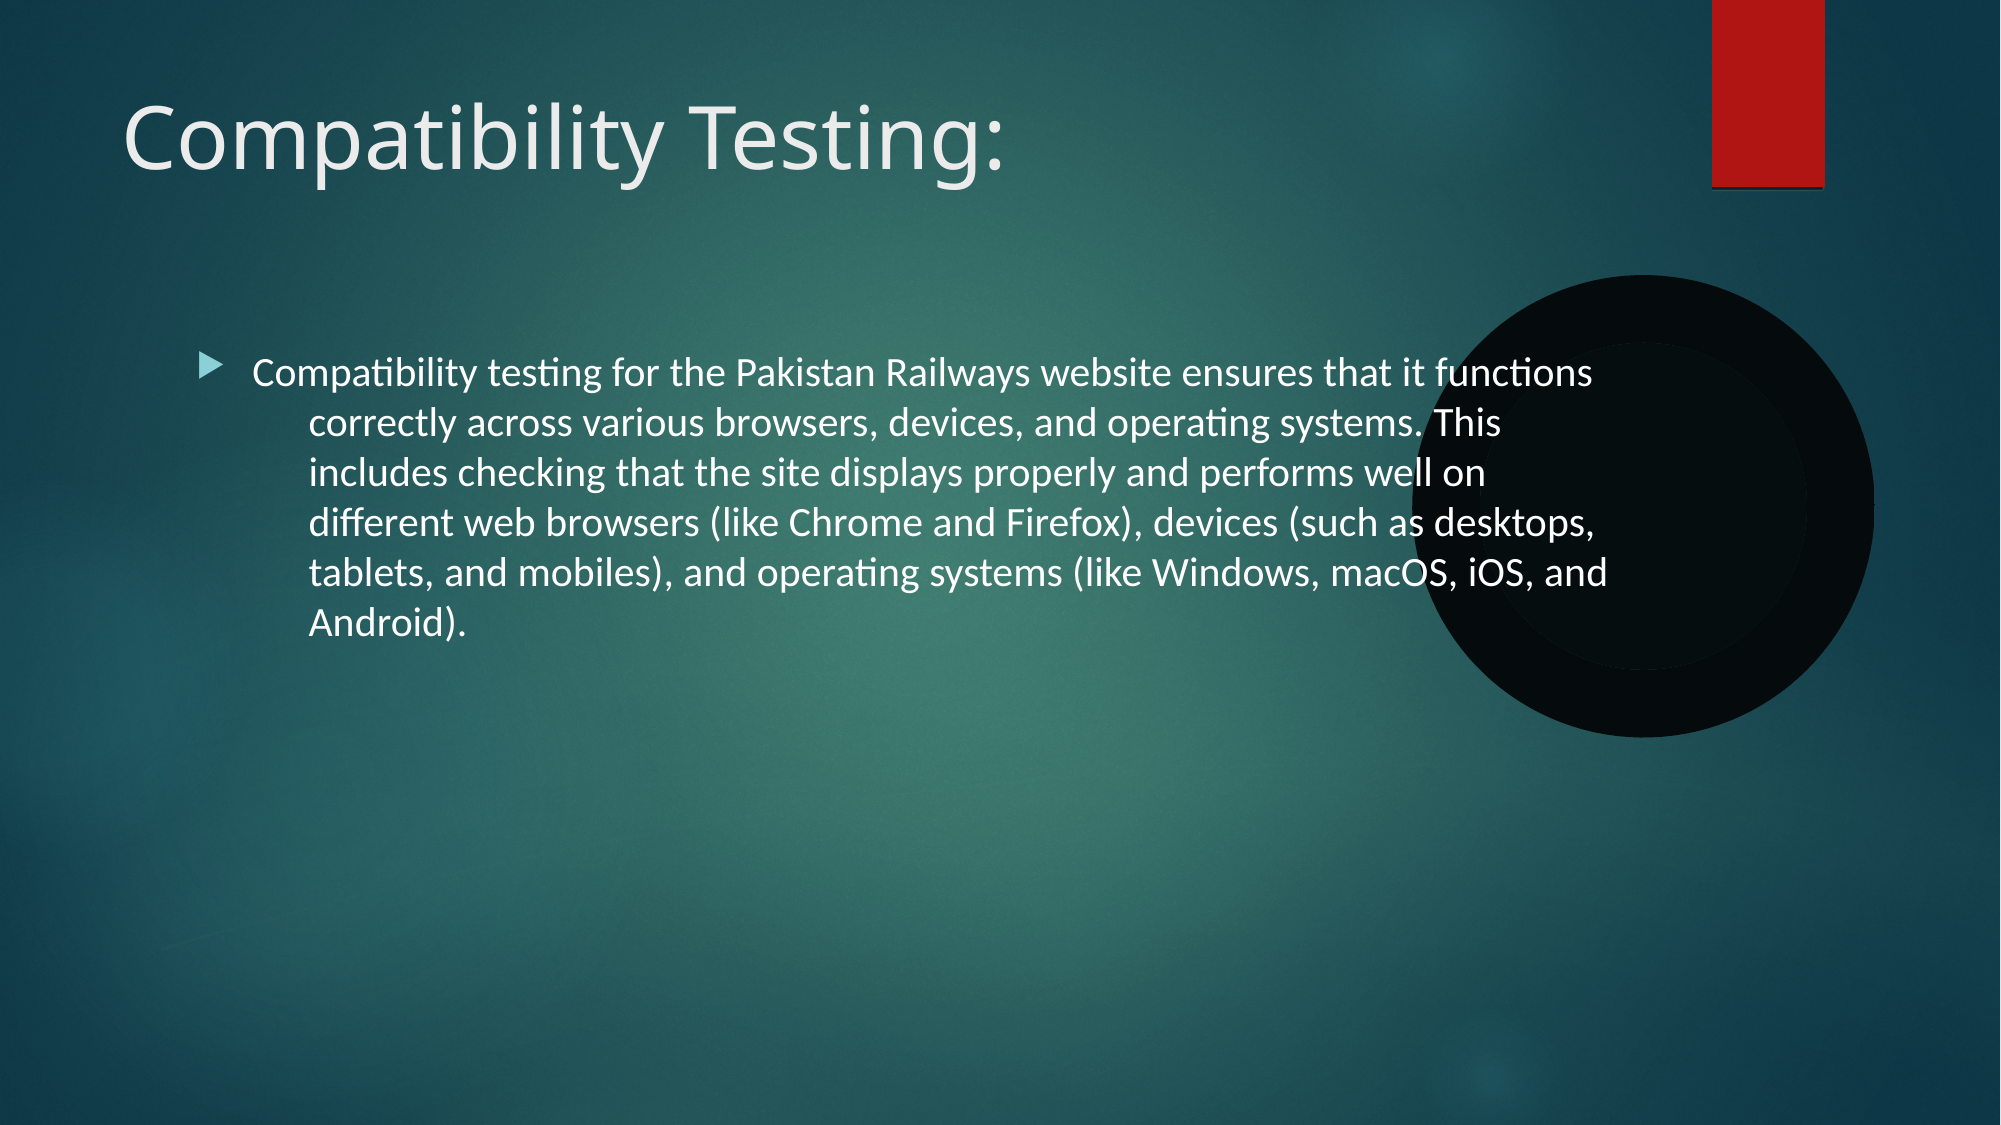

# Compatibility Testing:
Compatibility testing for the Pakistan Railways website ensures that it functions correctly across various browsers, devices, and operating systems. This includes checking that the site displays properly and performs well on different web browsers (like Chrome and Firefox), devices (such as desktops, tablets, and mobiles), and operating systems (like Windows, macOS, iOS, and Android).